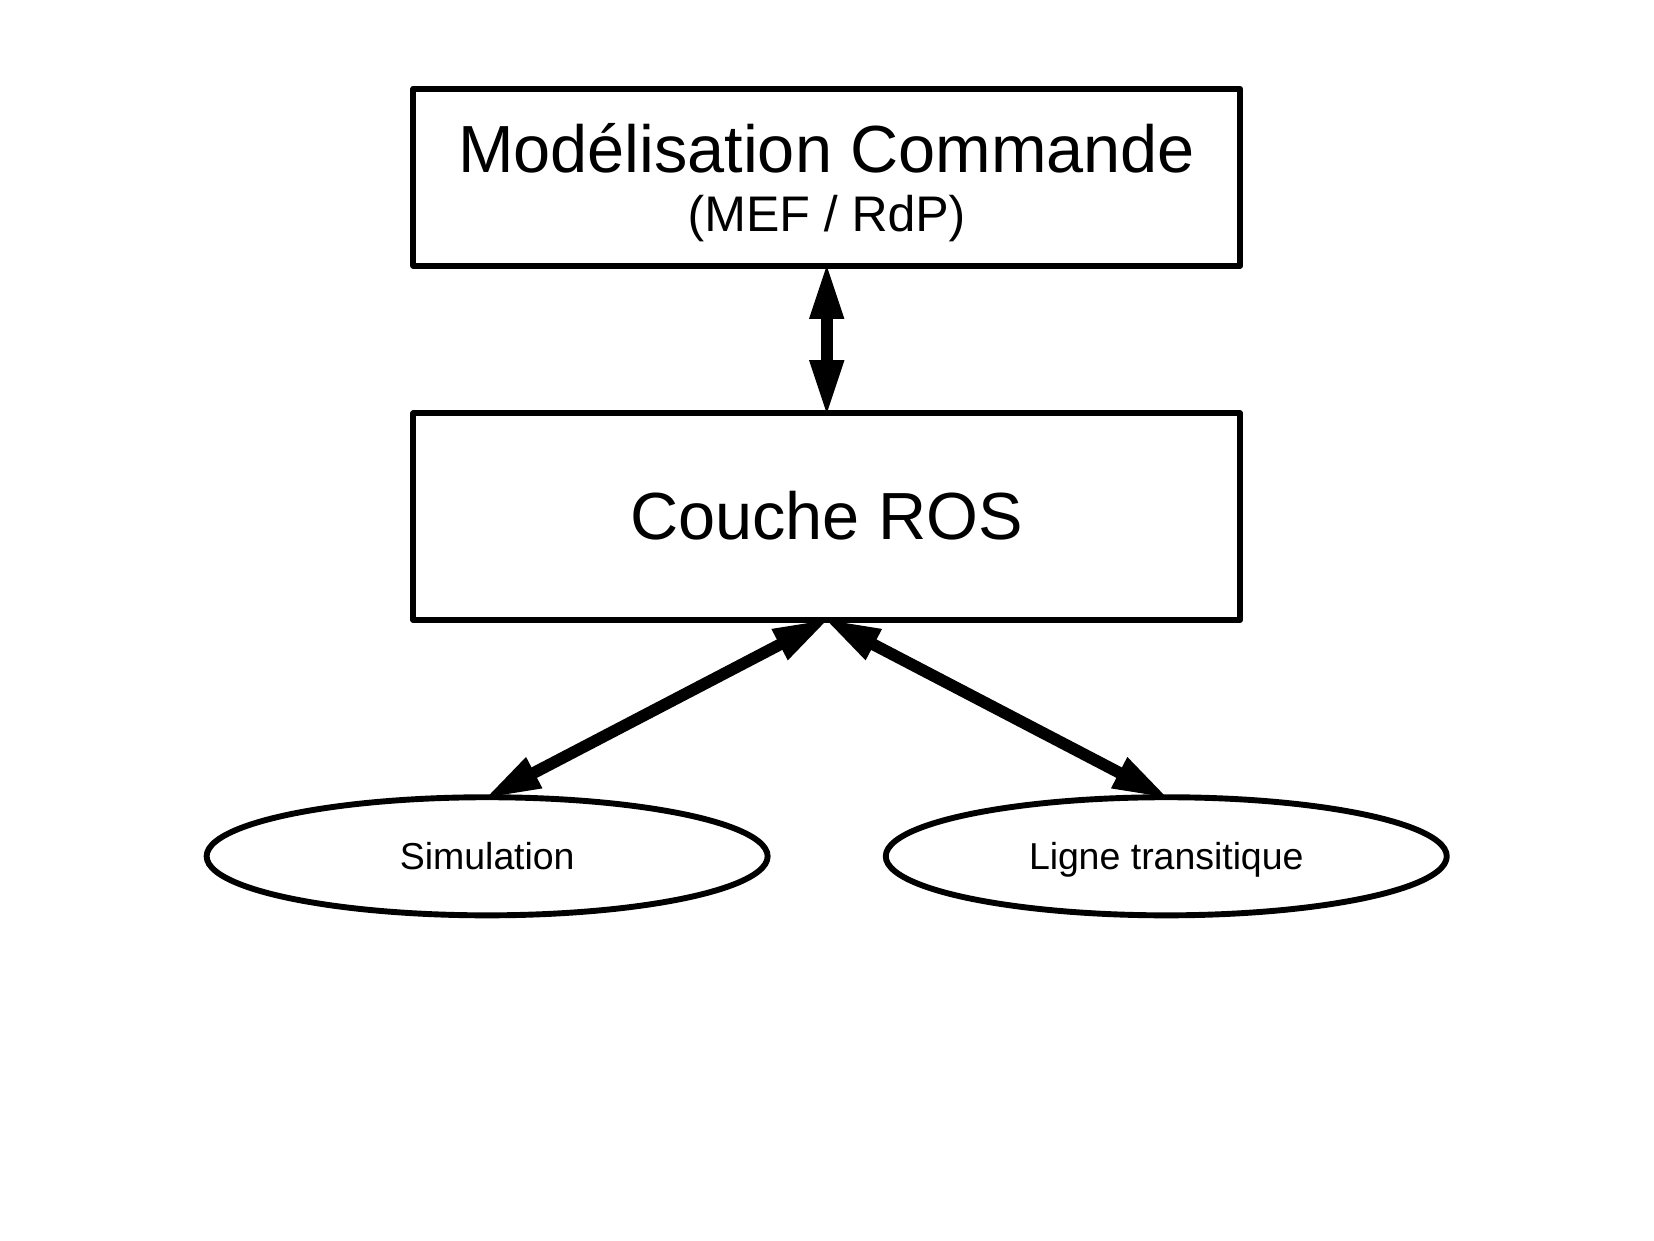

Modélisation Commande
(MEF / RdP)
Couche ROS
Simulation
Ligne transitique